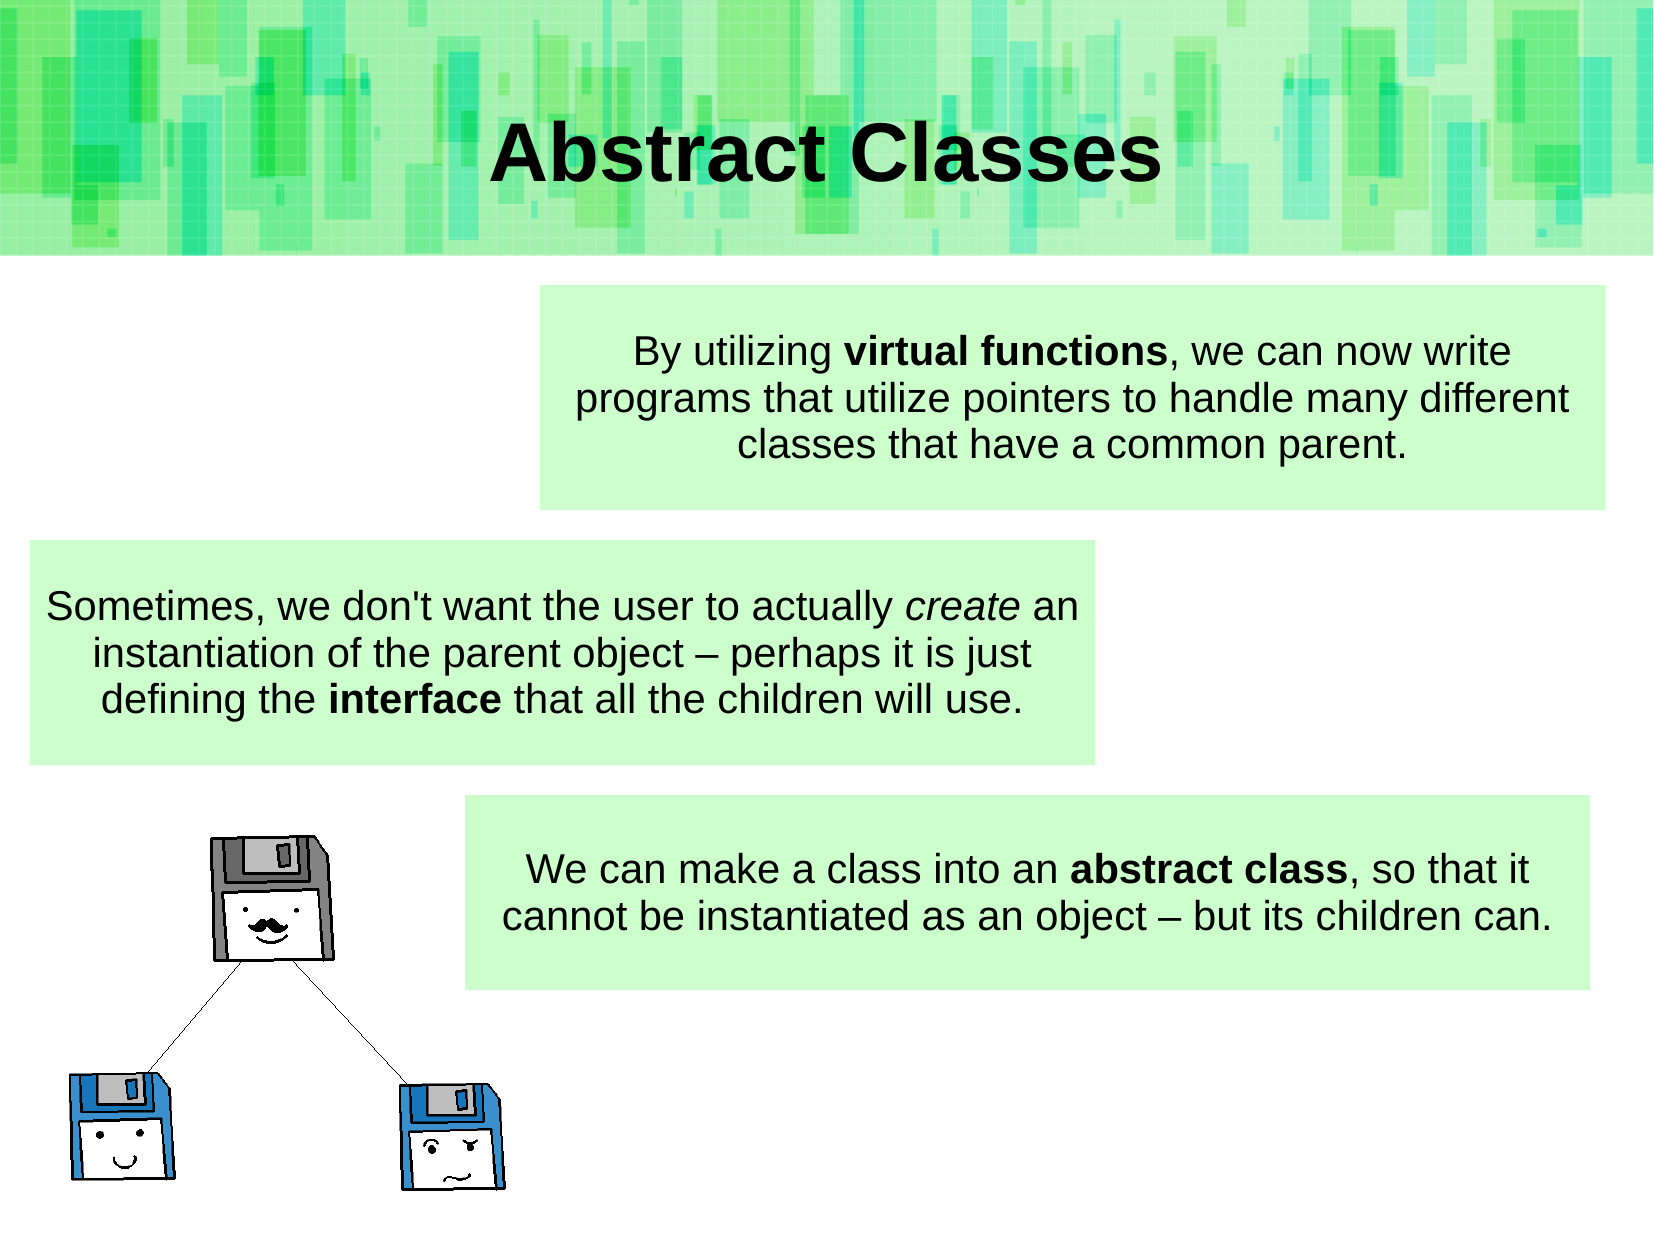

# Abstract Classes
By utilizing virtual functions, we can now write programs that utilize pointers to handle many different classes that have a common parent.
Sometimes, we don't want the user to actually create an instantiation of the parent object – perhaps it is just defining the interface that all the children will use.
We can make a class into an abstract class, so that it cannot be instantiated as an object – but its children can.